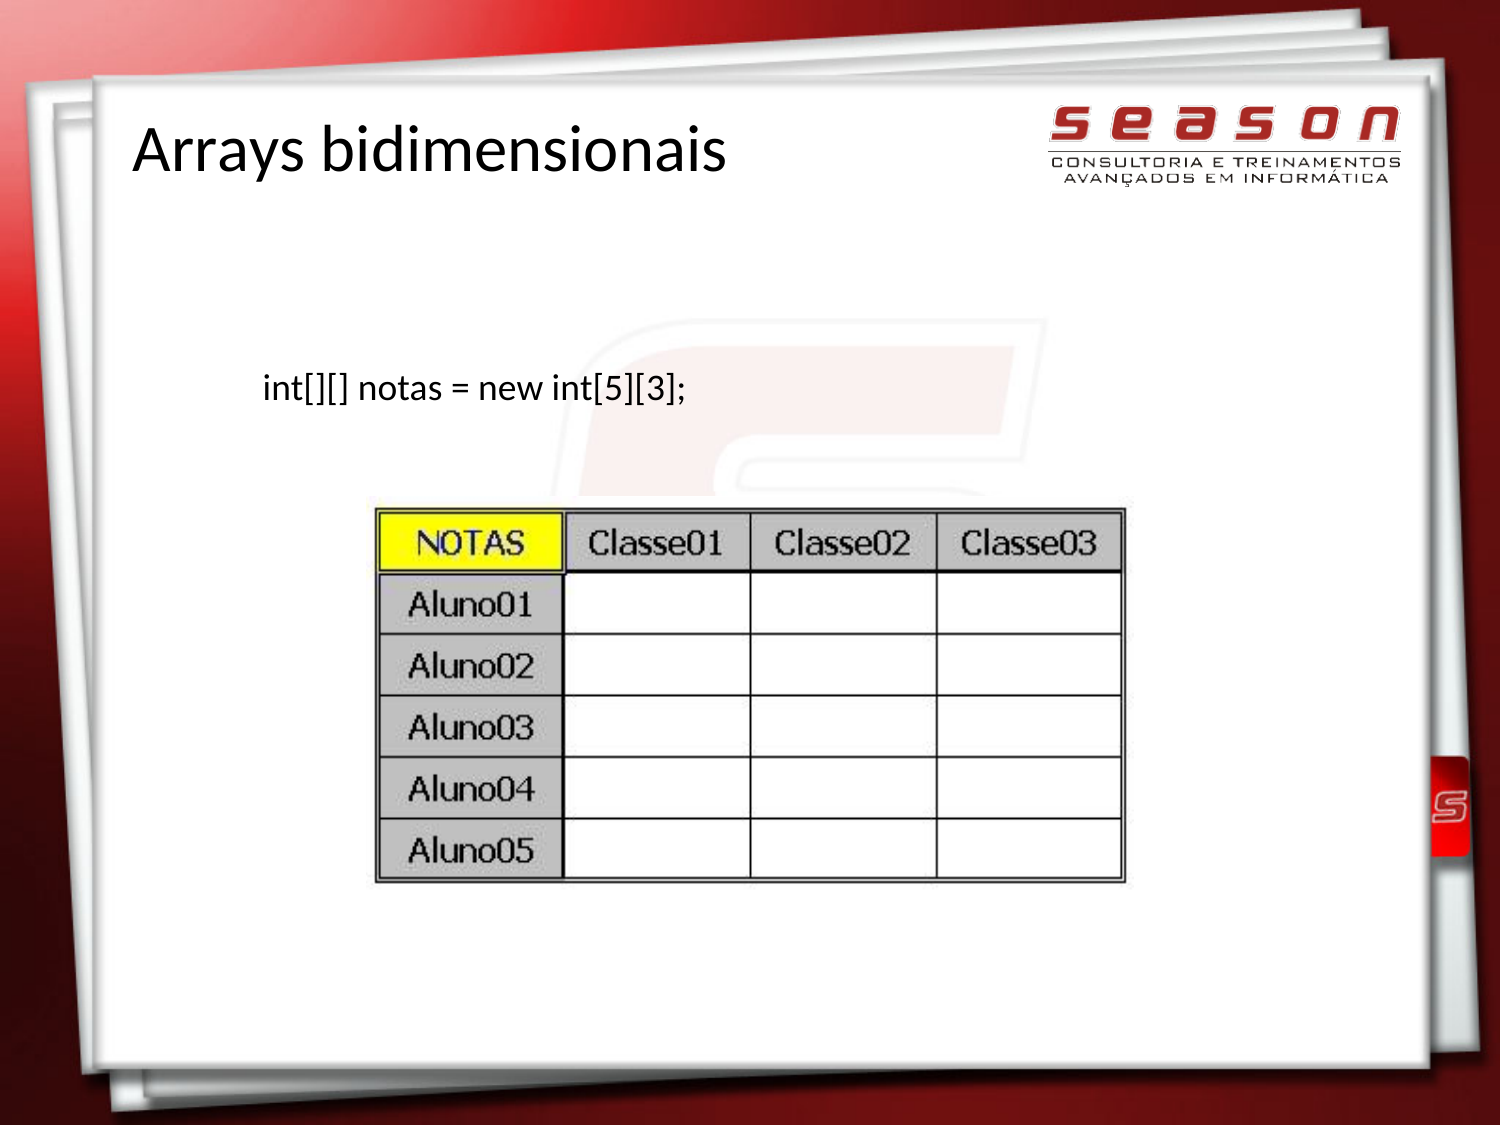

# Arrays bidimensionais
	int[][] notas = new int[5][3];